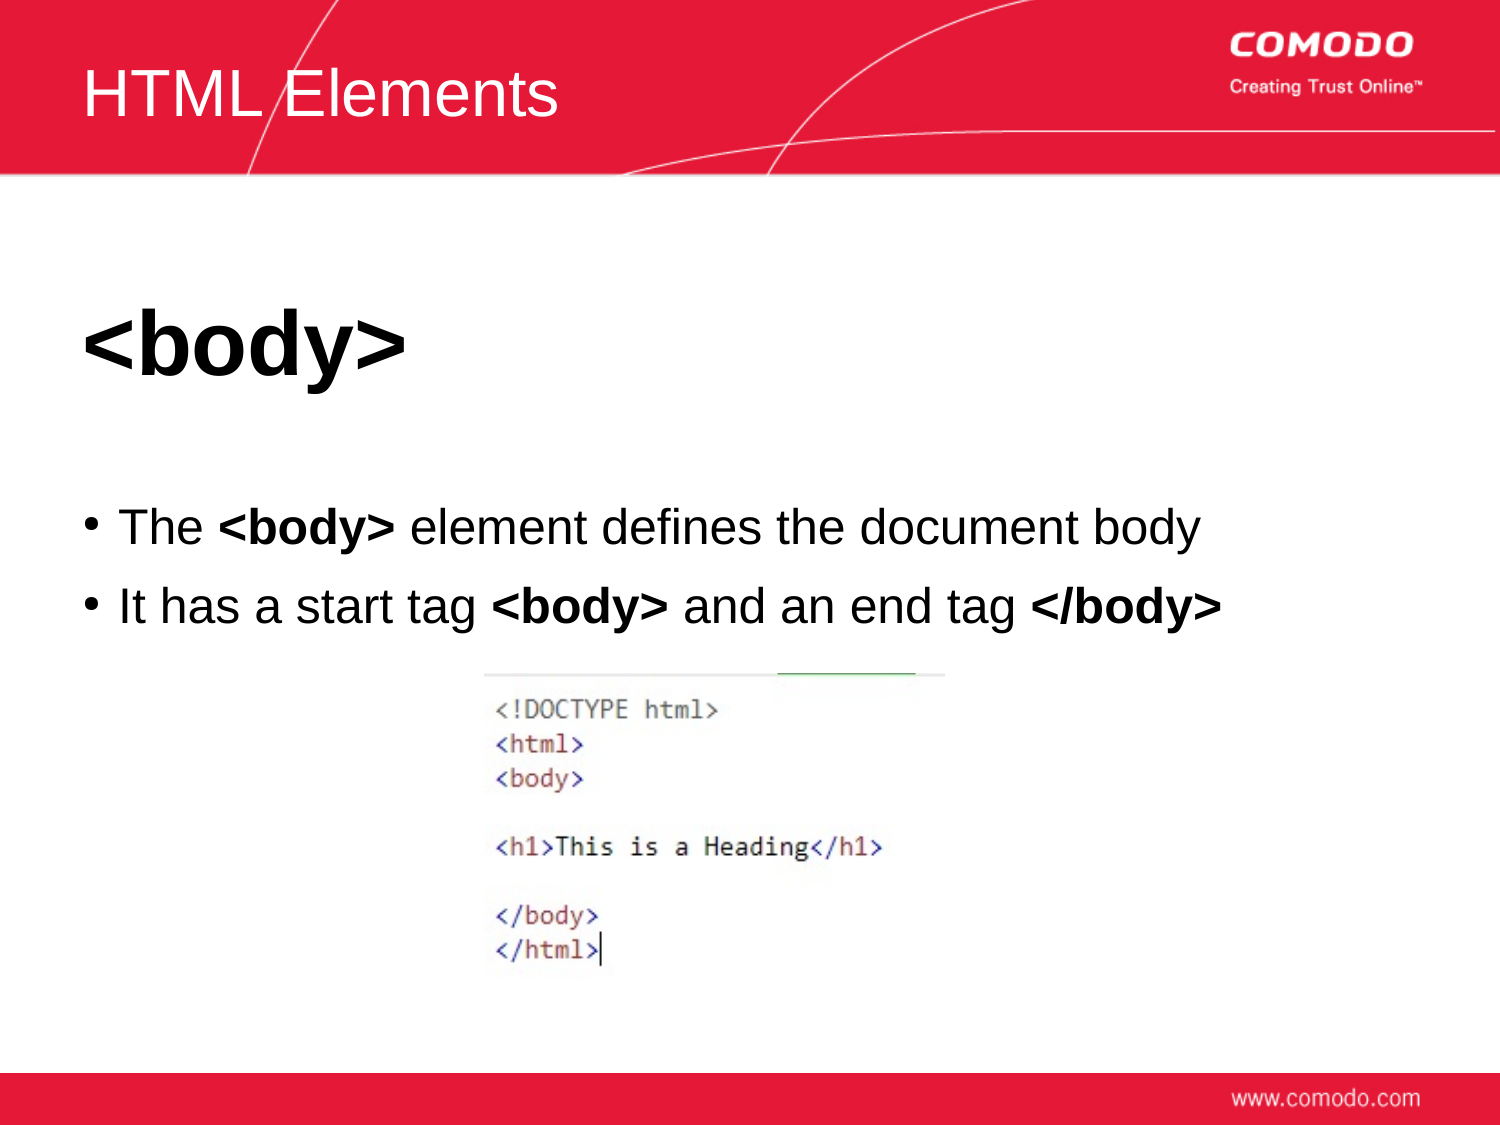

# HTML Elements
<body>
The <body> element defines the document body
It has a start tag <body> and an end tag </body>